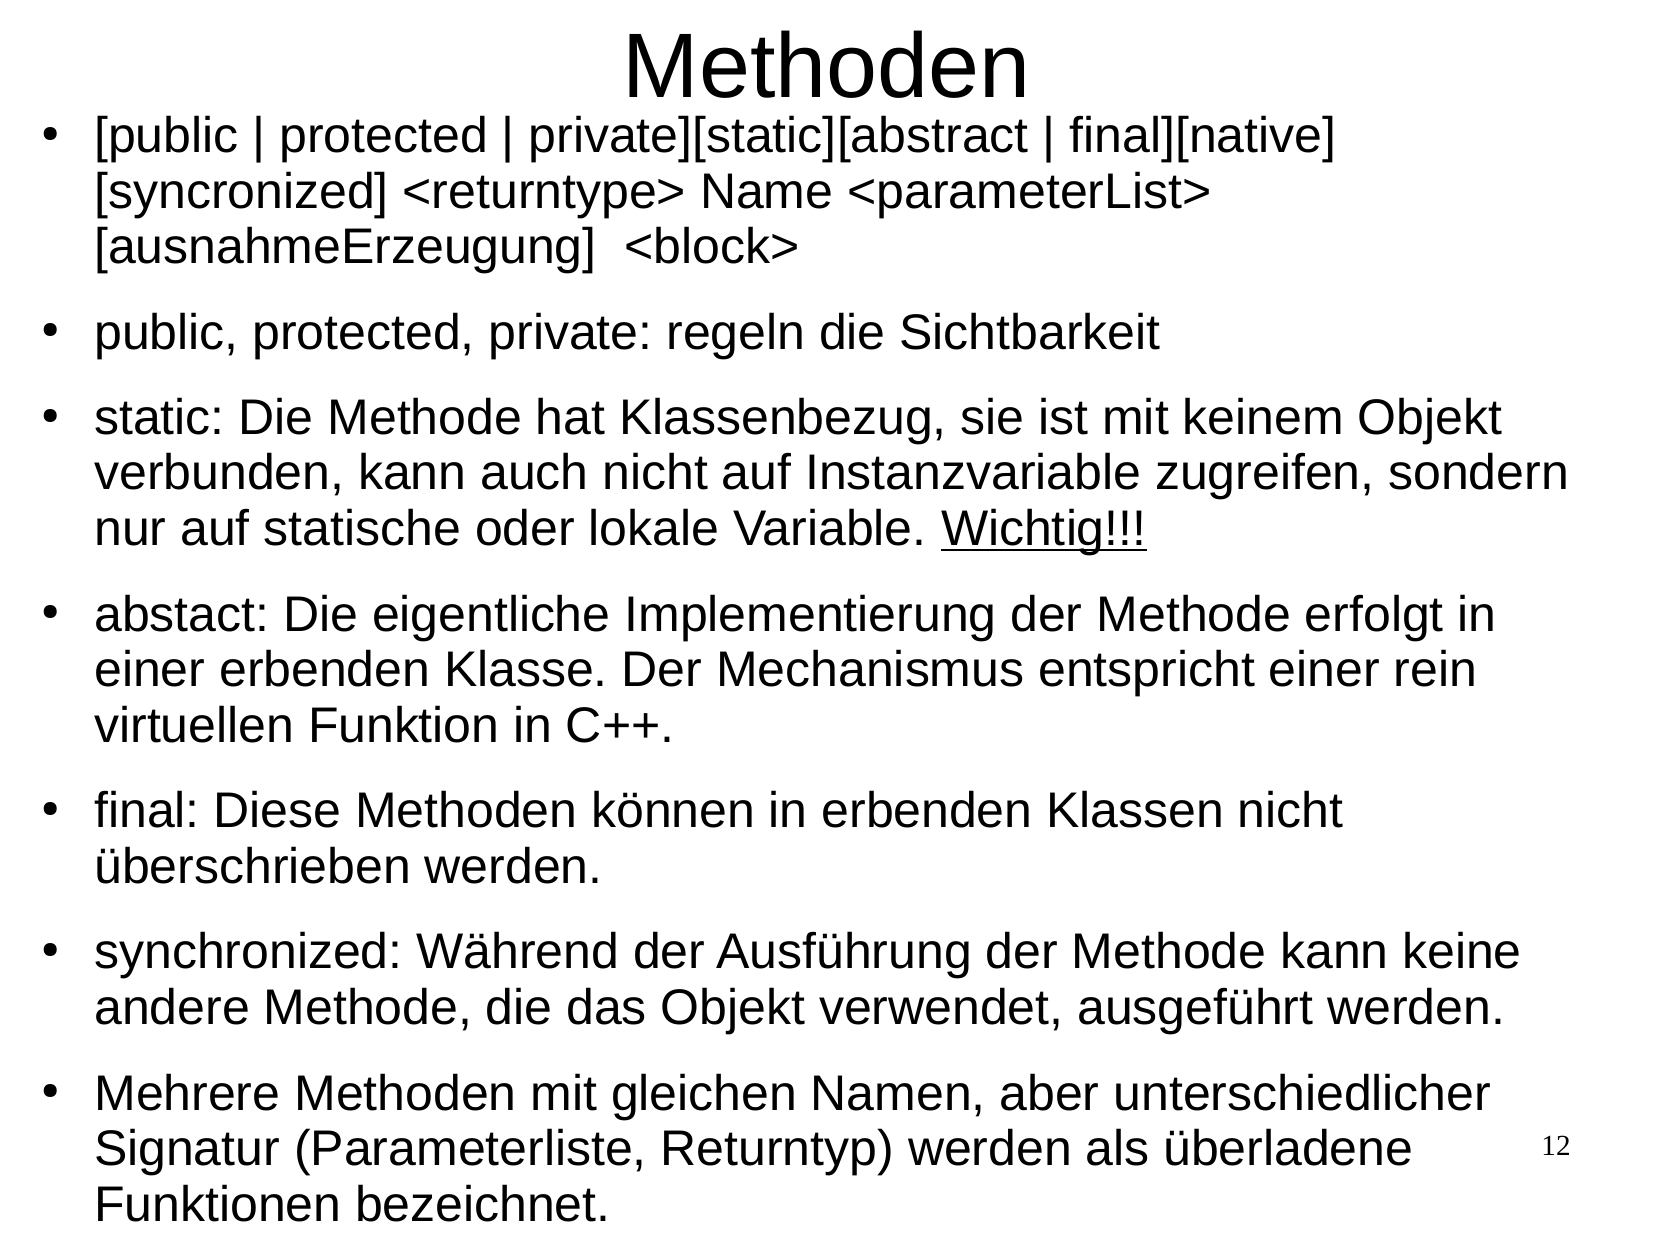

# Methoden
[public | protected | private][static][abstract | final][native][syncronized] <returntype> Name <parameterList> [ausnahmeErzeugung] <block>
public, protected, private: regeln die Sichtbarkeit
static: Die Methode hat Klassenbezug, sie ist mit keinem Objekt verbunden, kann auch nicht auf Instanzvariable zugreifen, sondern nur auf statische oder lokale Variable. Wichtig!!!
abstact: Die eigentliche Implementierung der Methode erfolgt in einer erbenden Klasse. Der Mechanismus entspricht einer rein virtuellen Funktion in C++.
final: Diese Methoden können in erbenden Klassen nicht überschrieben werden.
synchronized: Während der Ausführung der Methode kann keine andere Methode, die das Objekt verwendet, ausgeführt werden.
Mehrere Methoden mit gleichen Namen, aber unterschiedlicher Signatur (Parameterliste, Returntyp) werden als überladene Funktionen bezeichnet.
12